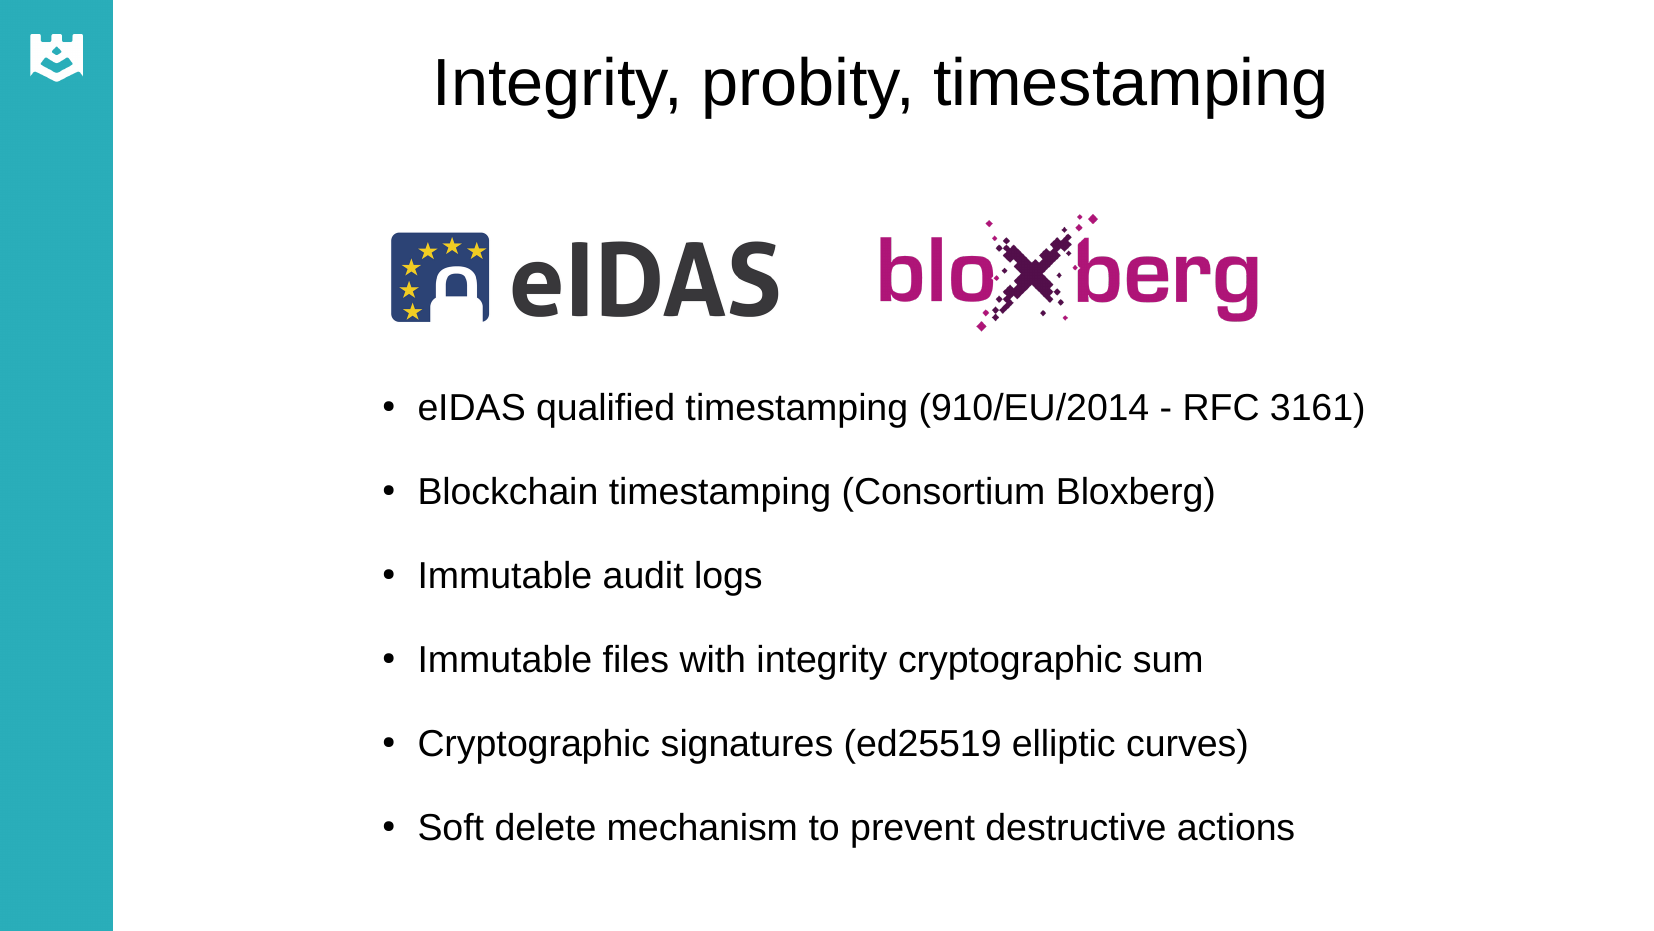

Integrity, probity, timestamping
eIDAS qualified timestamping (910/EU/2014 - RFC 3161)
Blockchain timestamping (Consortium Bloxberg)
Immutable audit logs
Immutable files with integrity cryptographic sum
Cryptographic signatures (ed25519 elliptic curves)
Soft delete mechanism to prevent destructive actions